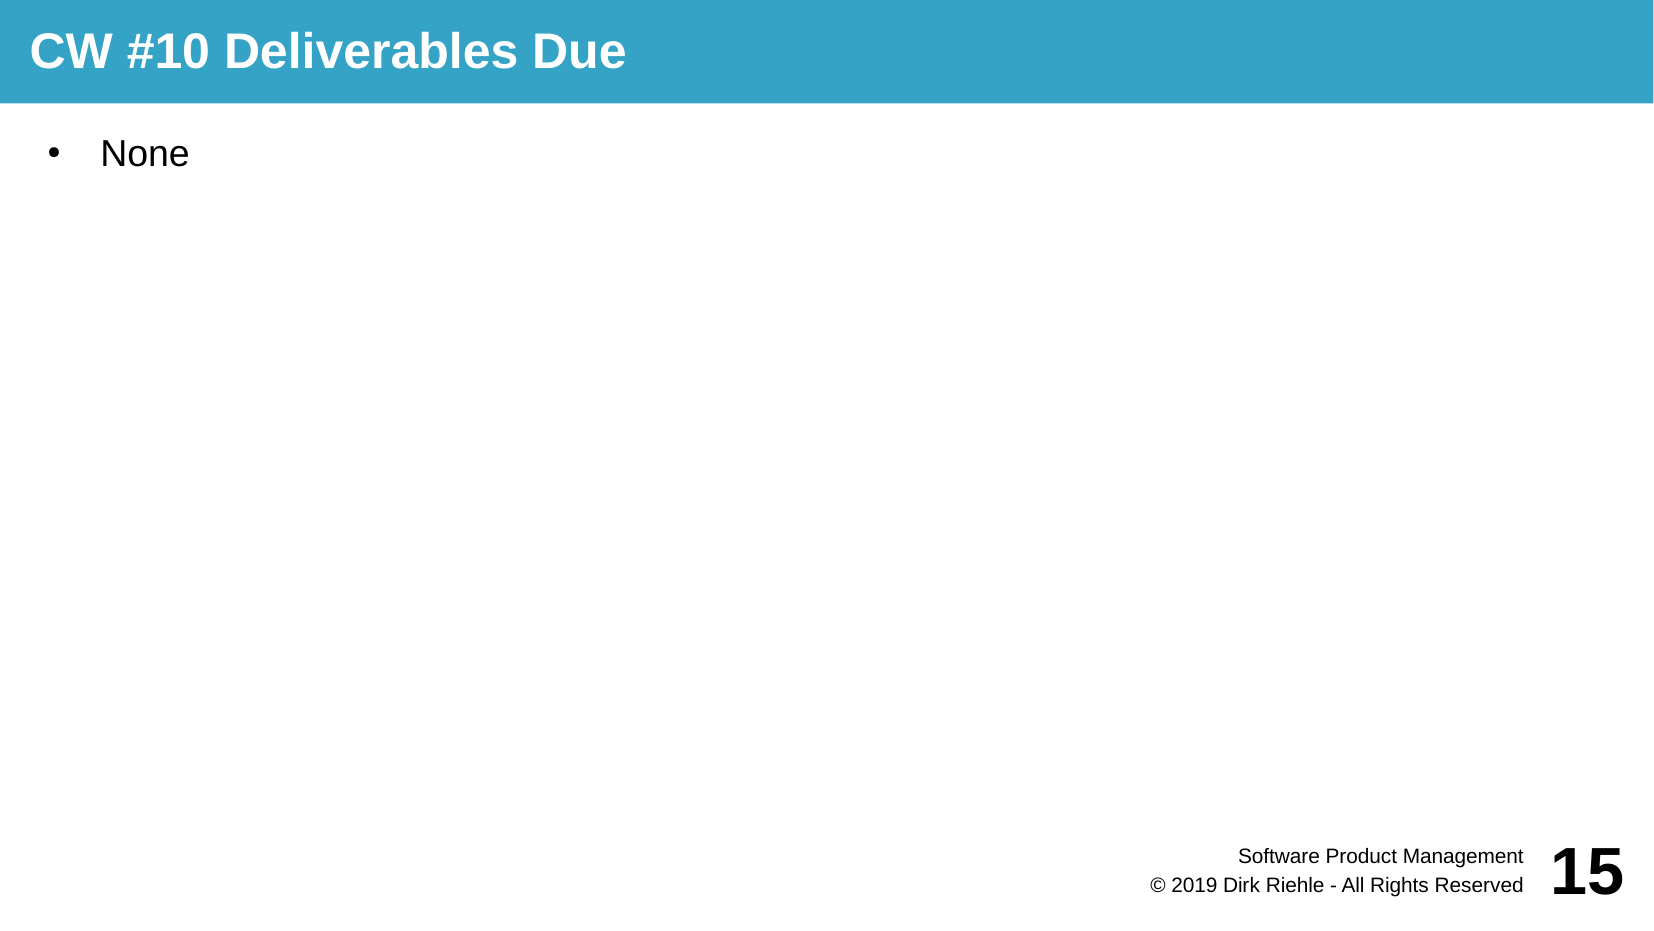

# CW #10 Deliverables Due
None
Software Product Management
15
© 2019 Dirk Riehle - All Rights Reserved